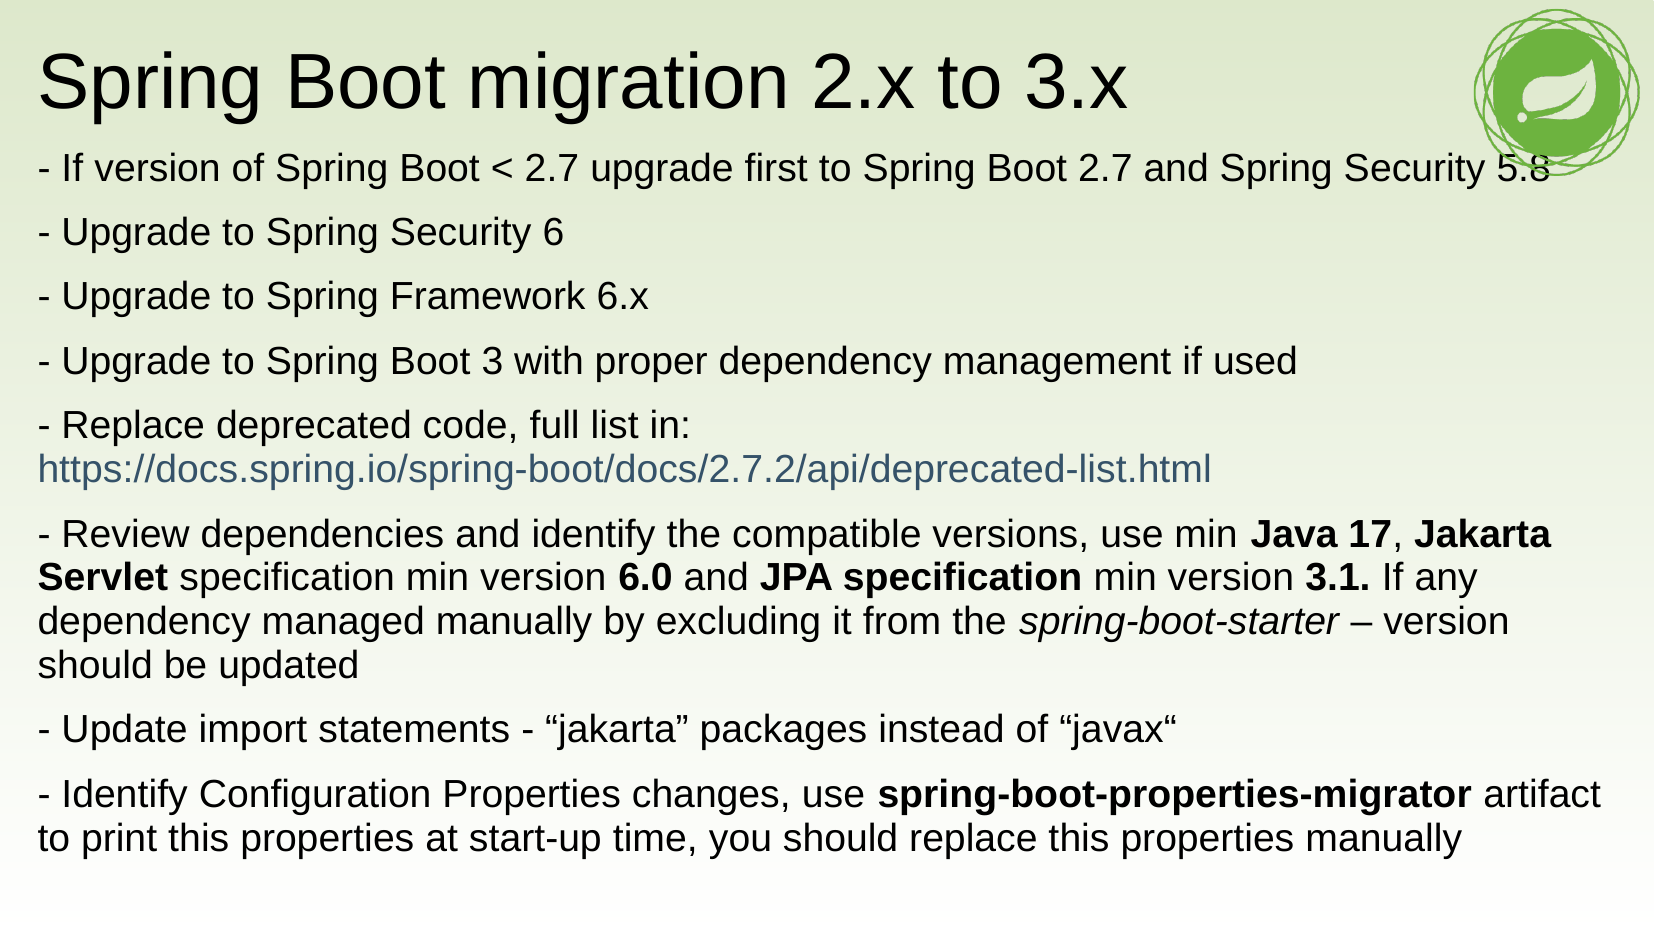

# Spring Boot migration 2.x to 3.x
- If version of Spring Boot < 2.7 upgrade first to Spring Boot 2.7 and Spring Security 5.8
- Upgrade to Spring Security 6
- Upgrade to Spring Framework 6.x
- Upgrade to Spring Boot 3 with proper dependency management if used
- Replace deprecated code, full list in: https://docs.spring.io/spring-boot/docs/2.7.2/api/deprecated-list.html
- Review dependencies and identify the compatible versions, use min Java 17, Jakarta Servlet specification min version 6.0 and JPA specification min version 3.1. If any dependency managed manually by excluding it from the spring-boot-starter – version should be updated
- Update import statements - “jakarta” packages instead of “javax“
- Identify Configuration Properties changes, use spring-boot-properties-migrator artifact to print this properties at start-up time, you should replace this properties manually